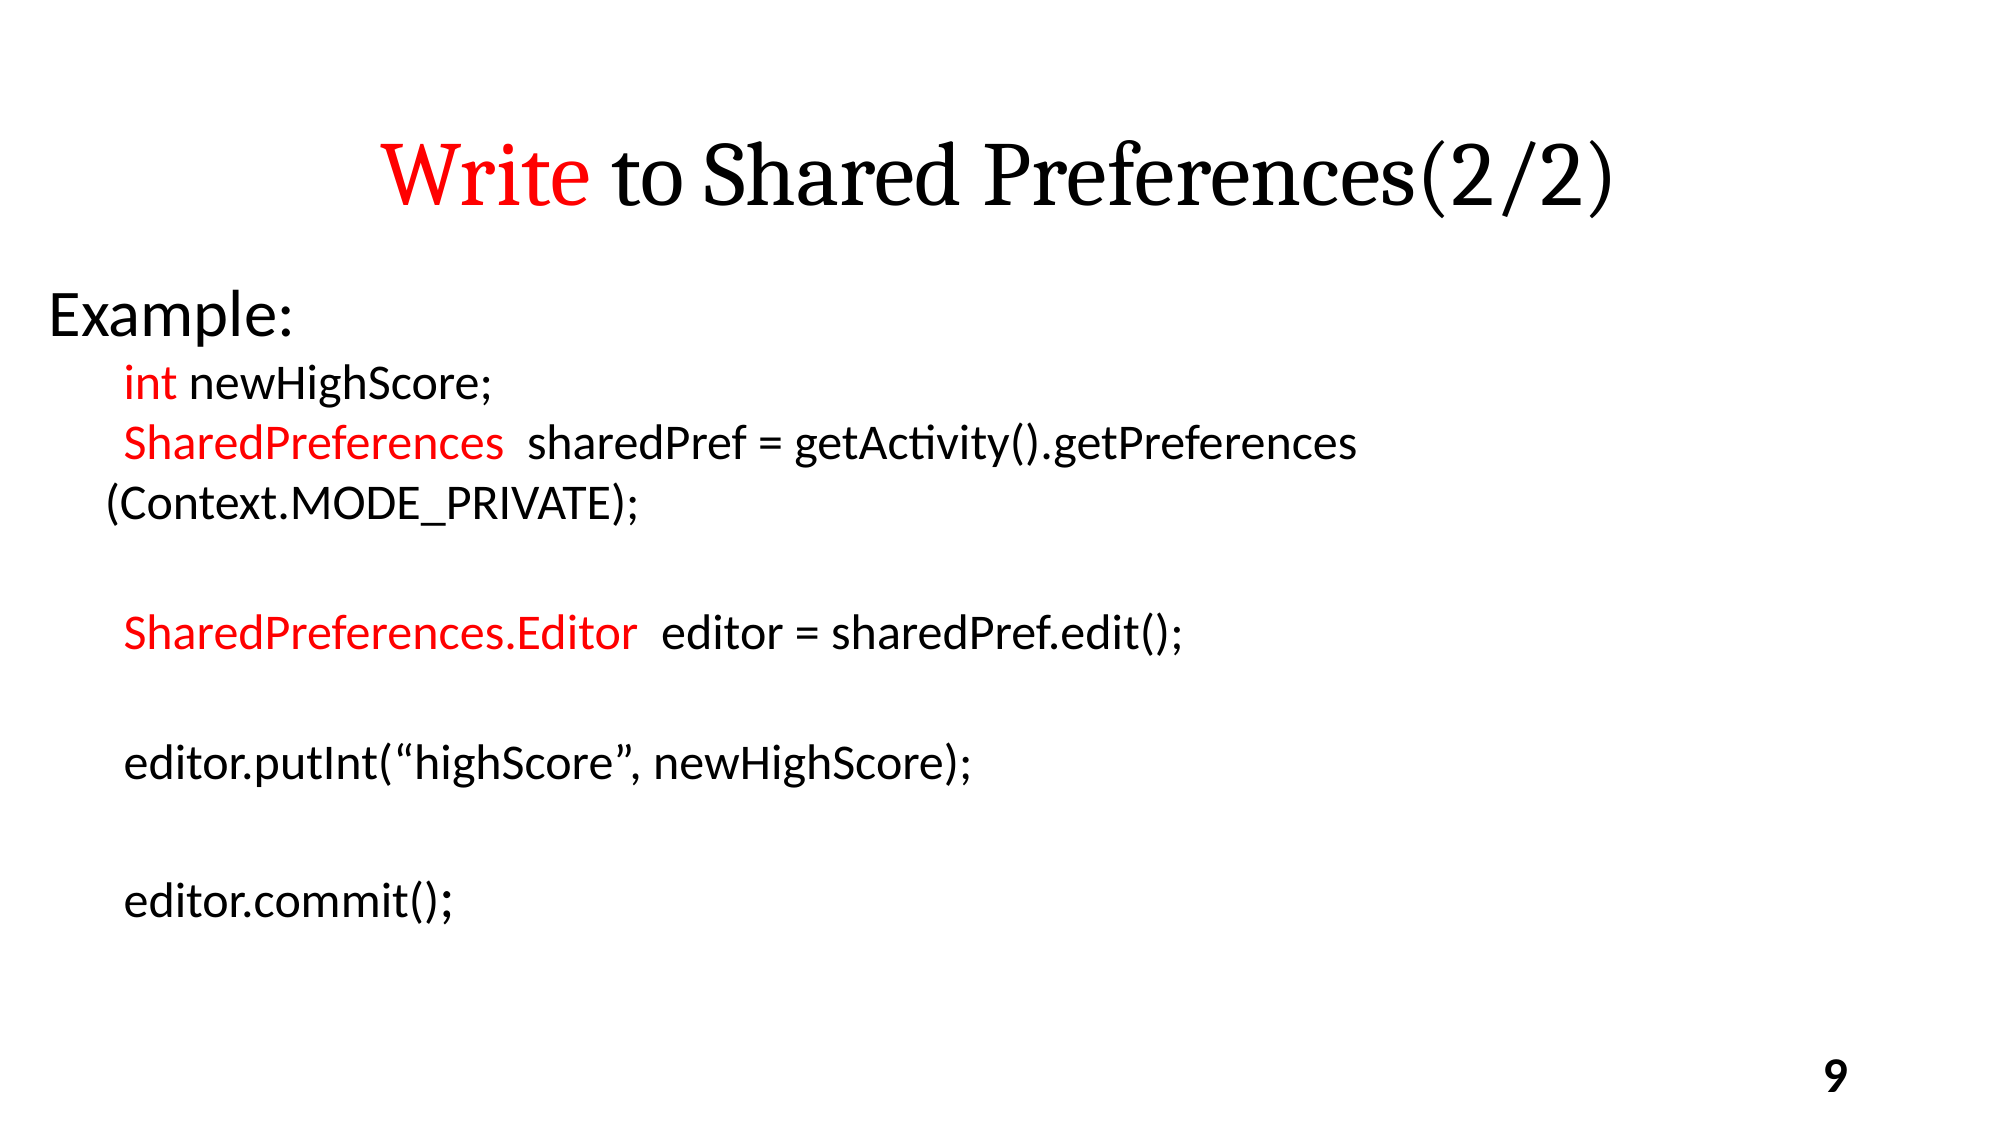

Write to Shared Preferences(2/2)
Example:
	int newHighScore;
	SharedPreferences sharedPref = getActivity().getPreferences
 (Context.MODE_PRIVATE);
	SharedPreferences.Editor editor = sharedPref.edit();
	editor.putInt(“highScore”, newHighScore);
	editor.commit();